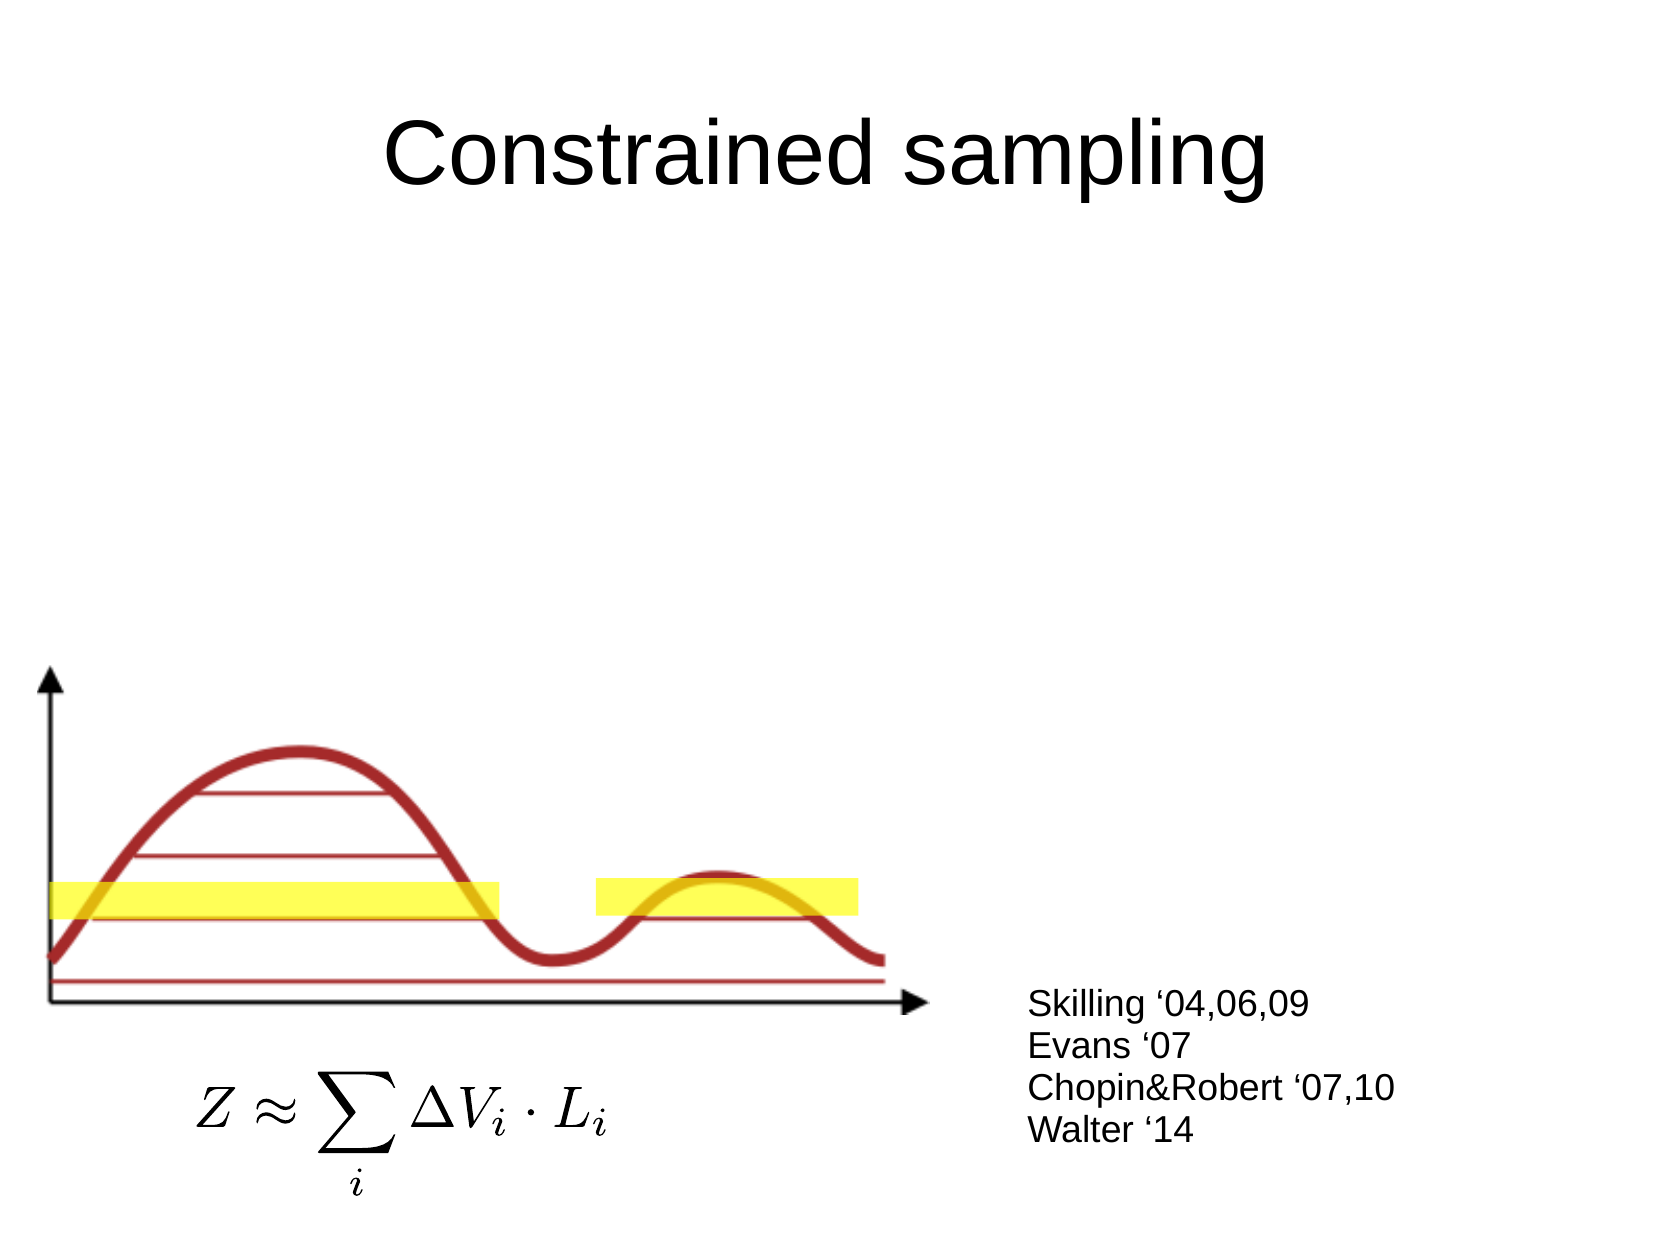

# Constrained sampling
Skilling ‘04,06,09
Evans ‘07
Chopin&Robert ‘07,10
Walter ‘14